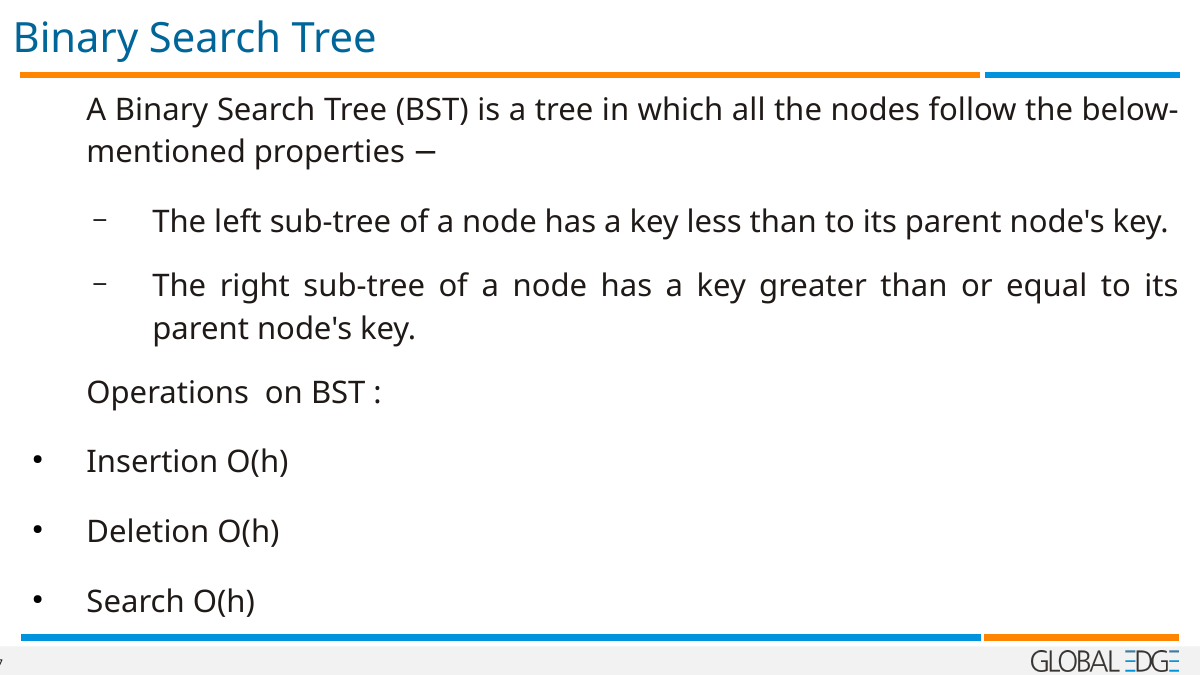

# Binary Search Tree
A Binary Search Tree (BST) is a tree in which all the nodes follow the below-mentioned properties −
The left sub-tree of a node has a key less than to its parent node's key.
The right sub-tree of a node has a key greater than or equal to its parent node's key.
Operations on BST :
Insertion O(h)
Deletion O(h)
Search O(h)